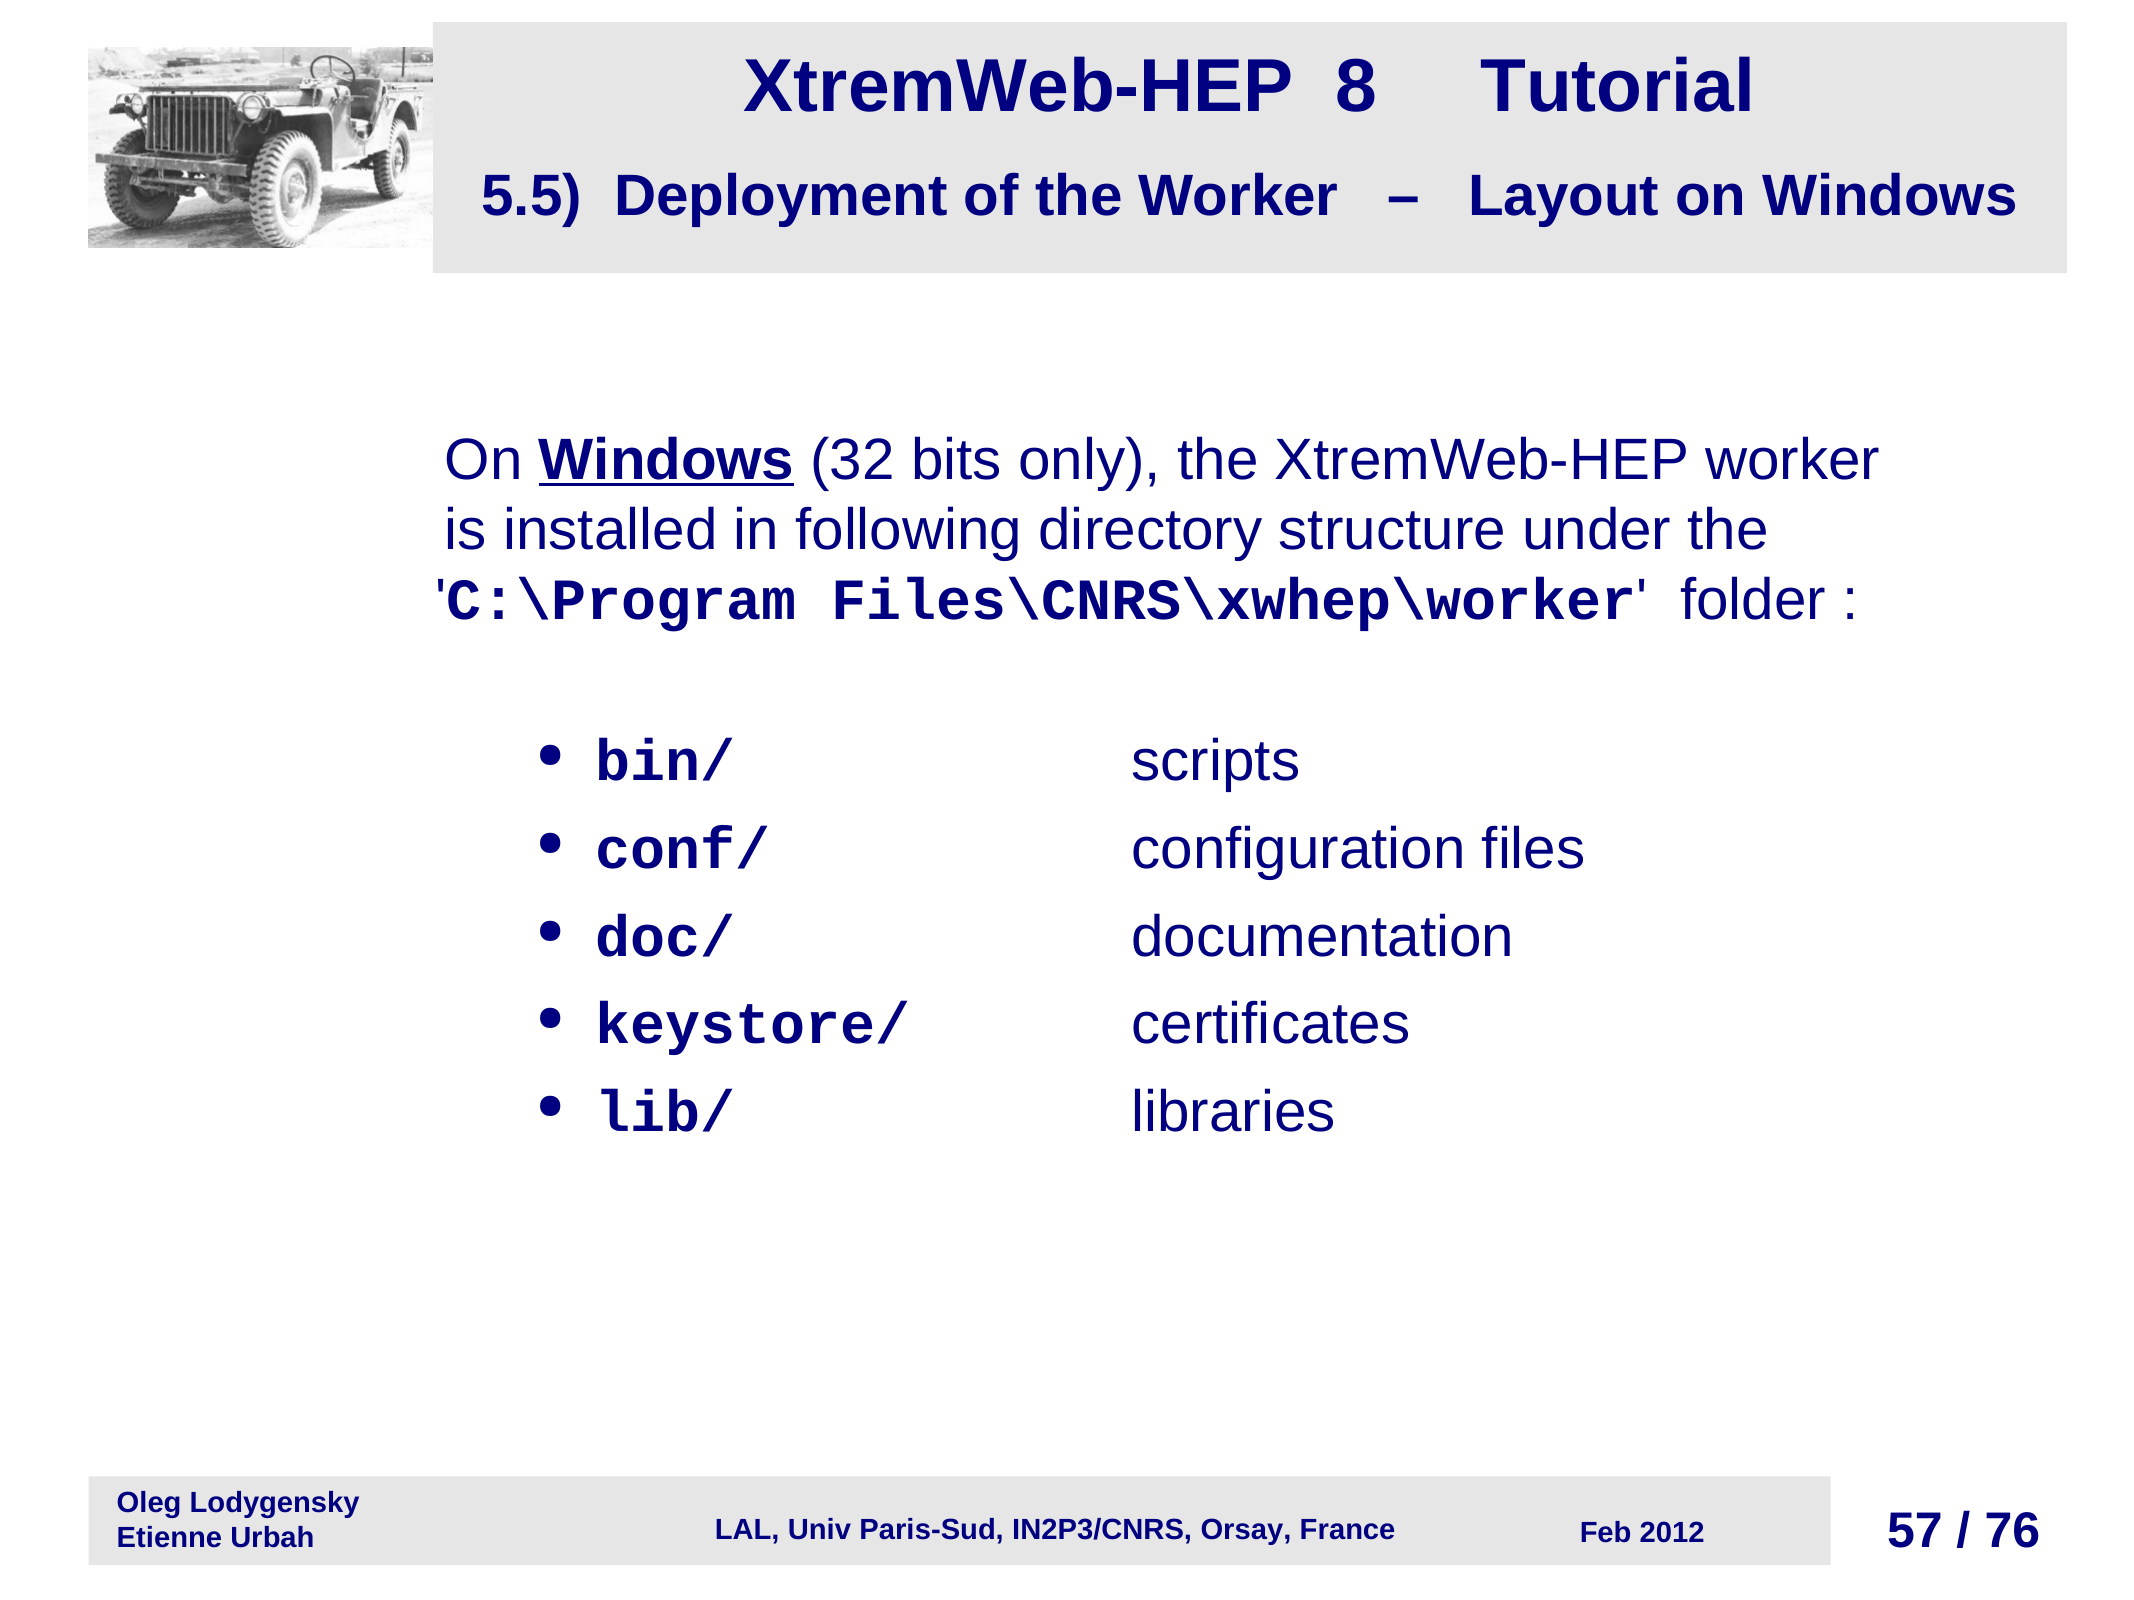

# 5.5) Deployment of the Worker – Layout on Windows
On Windows (32 bits only), the XtremWeb-HEP worker is installed in following directory structure under the
'C:\Program Files\CNRS\xwhep\worker' folder :
bin/
conf/
doc/
keystore/
lib/
scripts
configuration files
documentation
certificates
libraries
57